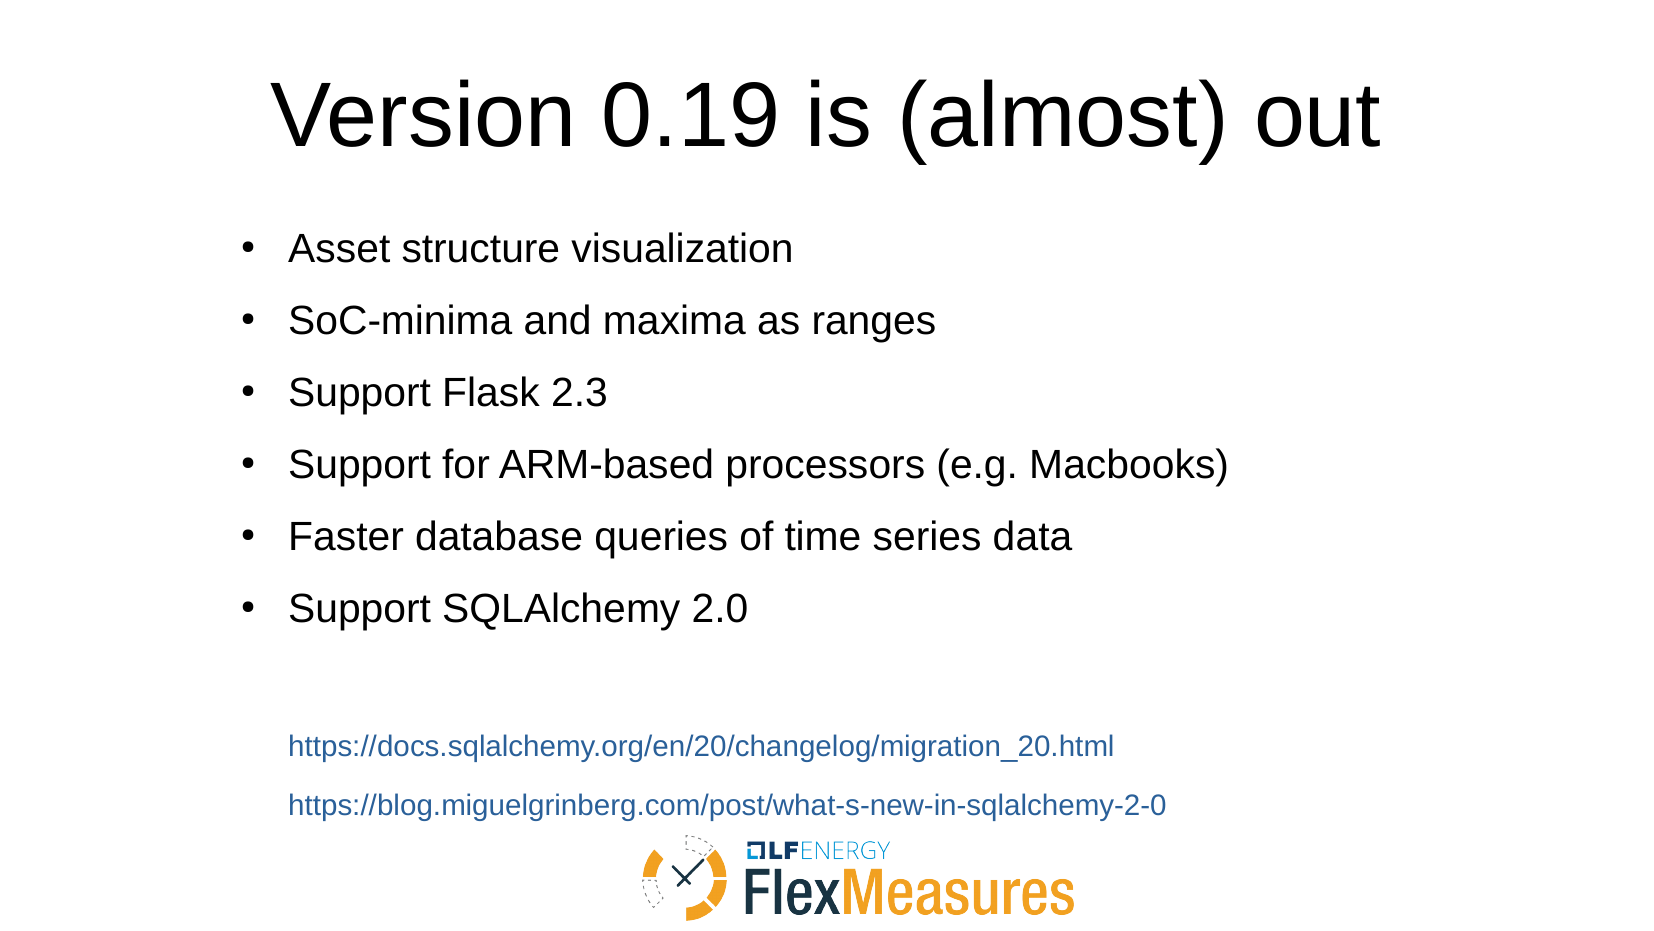

# Version 0.19 is (almost) out
Asset structure visualization
SoC-minima and maxima as ranges
Support Flask 2.3
Support for ARM-based processors (e.g. Macbooks)
Faster database queries of time series data
Support SQLAlchemy 2.0
https://docs.sqlalchemy.org/en/20/changelog/migration_20.html
https://blog.miguelgrinberg.com/post/what-s-new-in-sqlalchemy-2-0